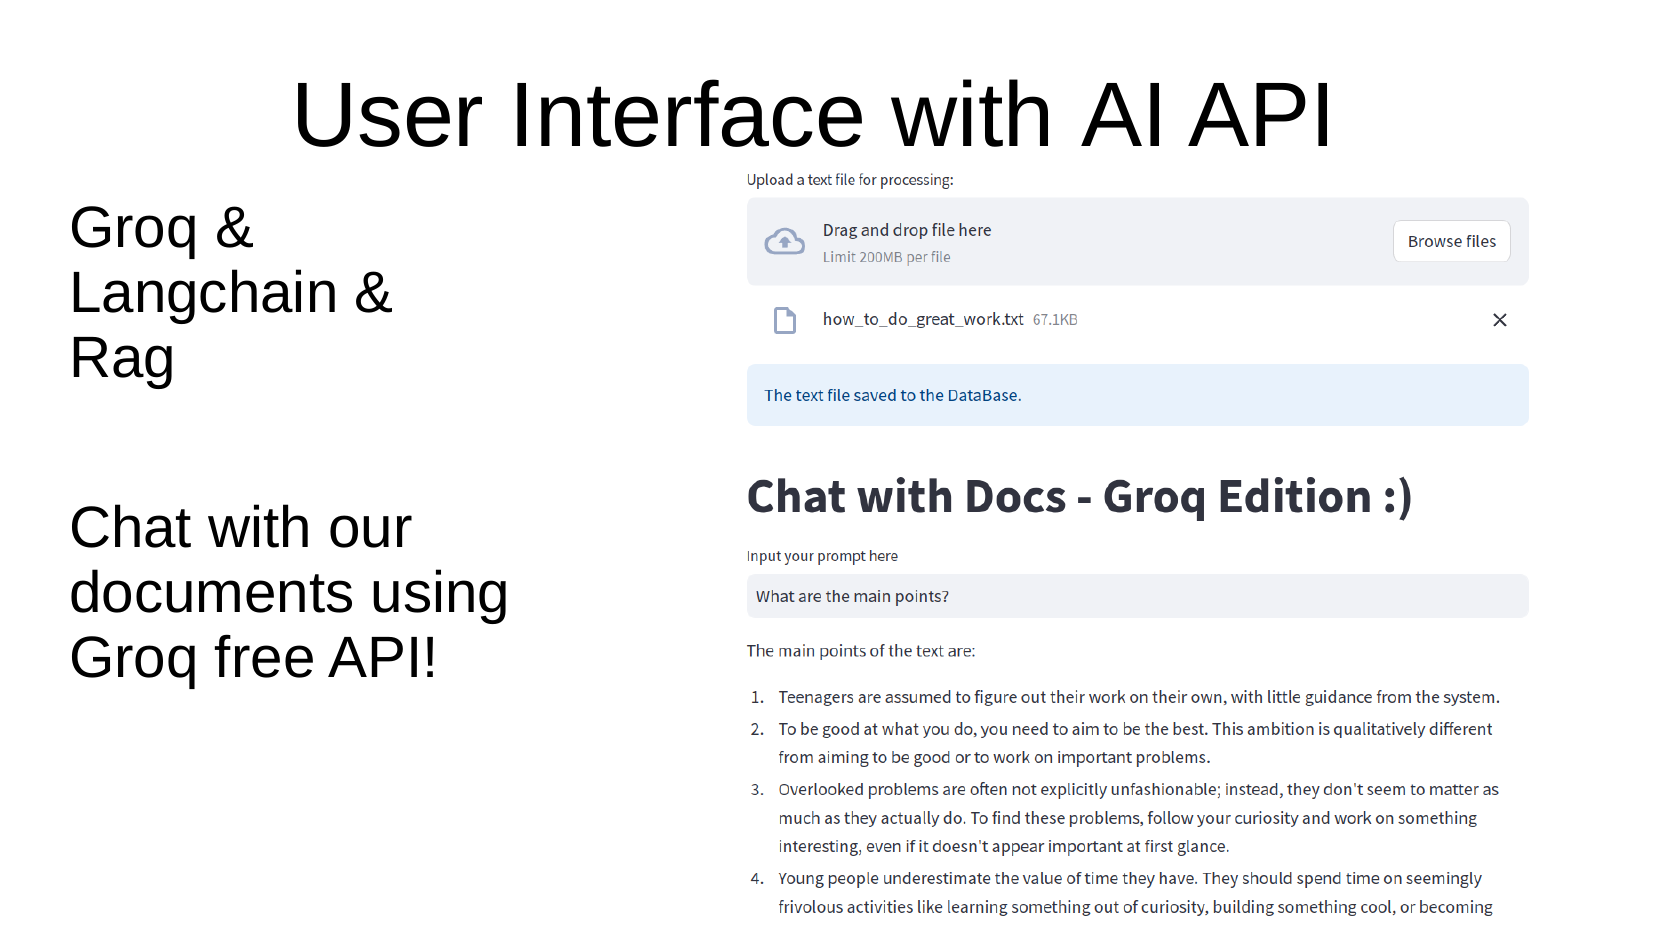

# User Interface with AI API
Groq & Langchain &
Rag
Chat with our documents using Groq free API!